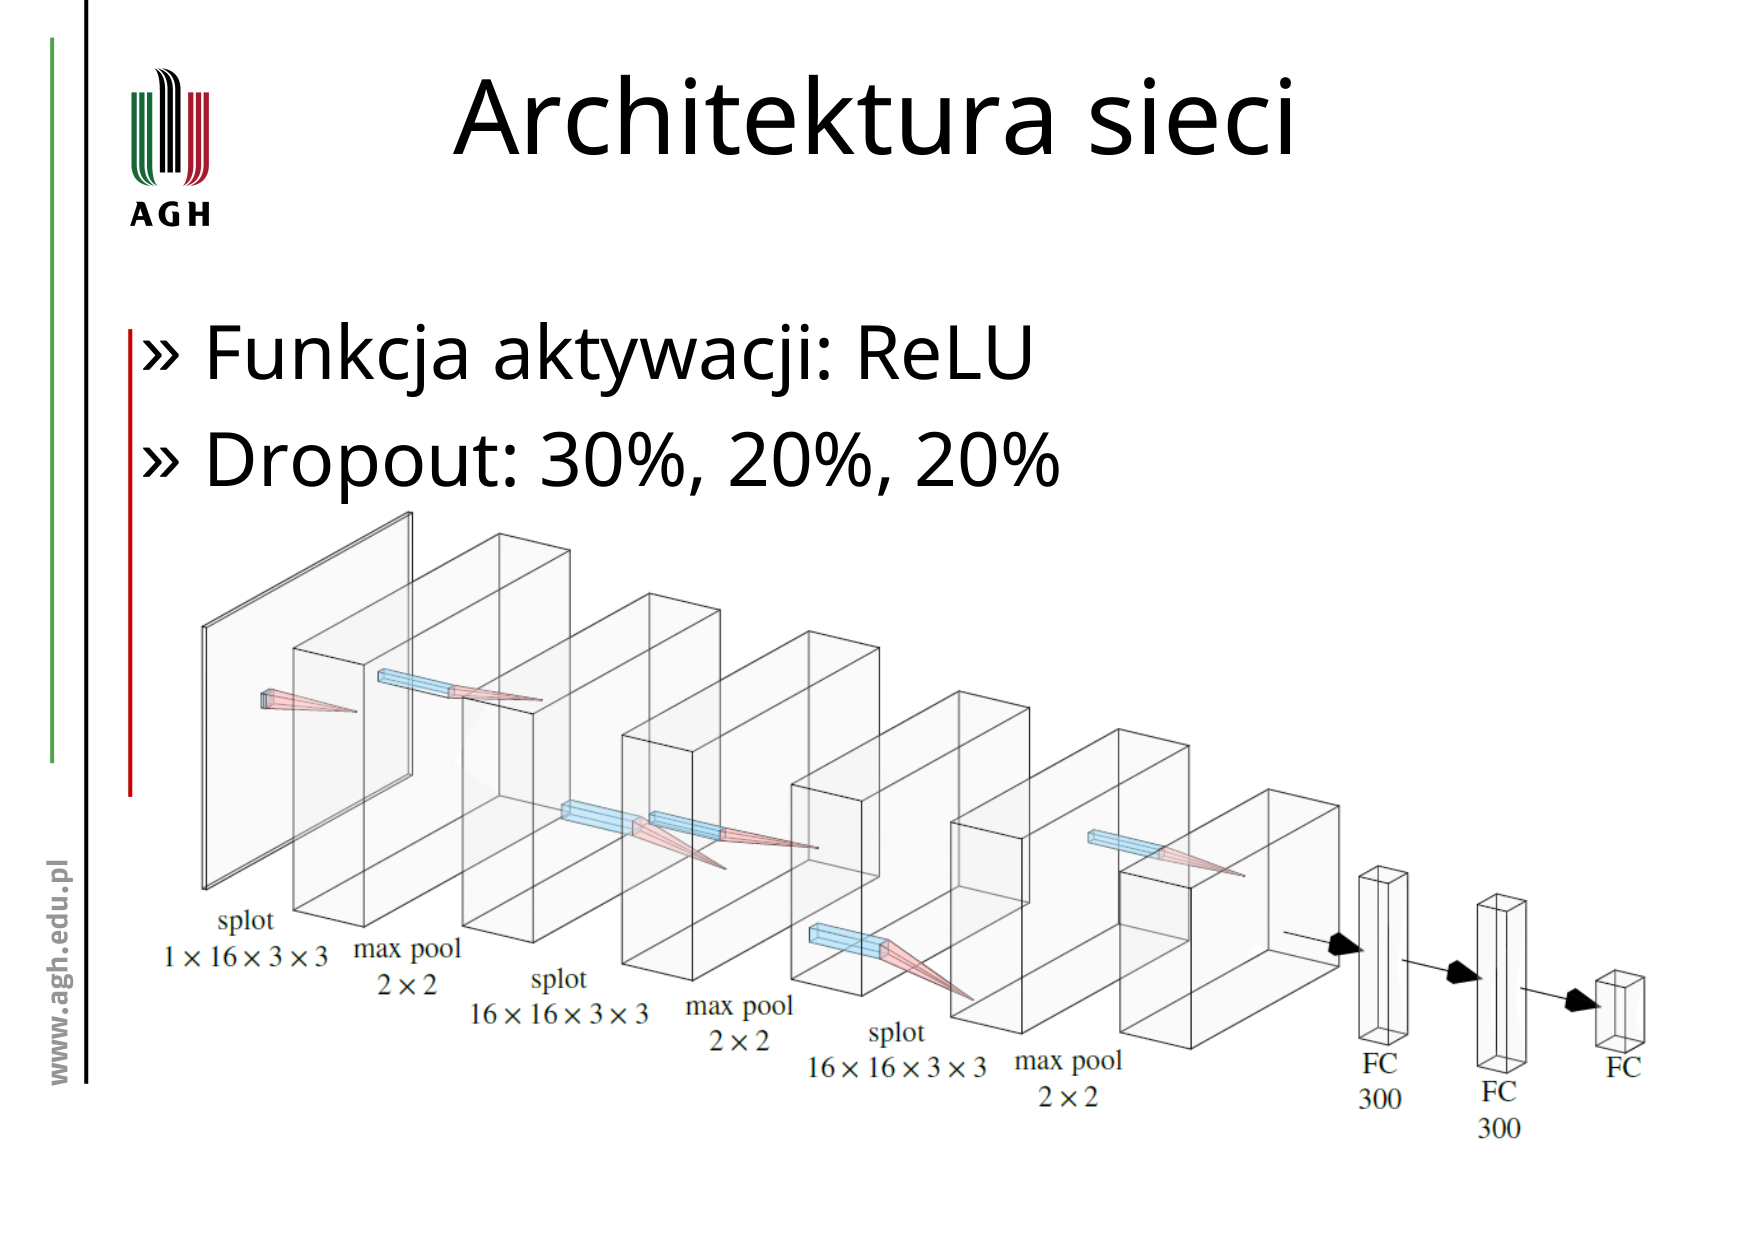

# Architektura sieci
Funkcja aktywacji: ReLU
Dropout: 30%, 20%, 20%